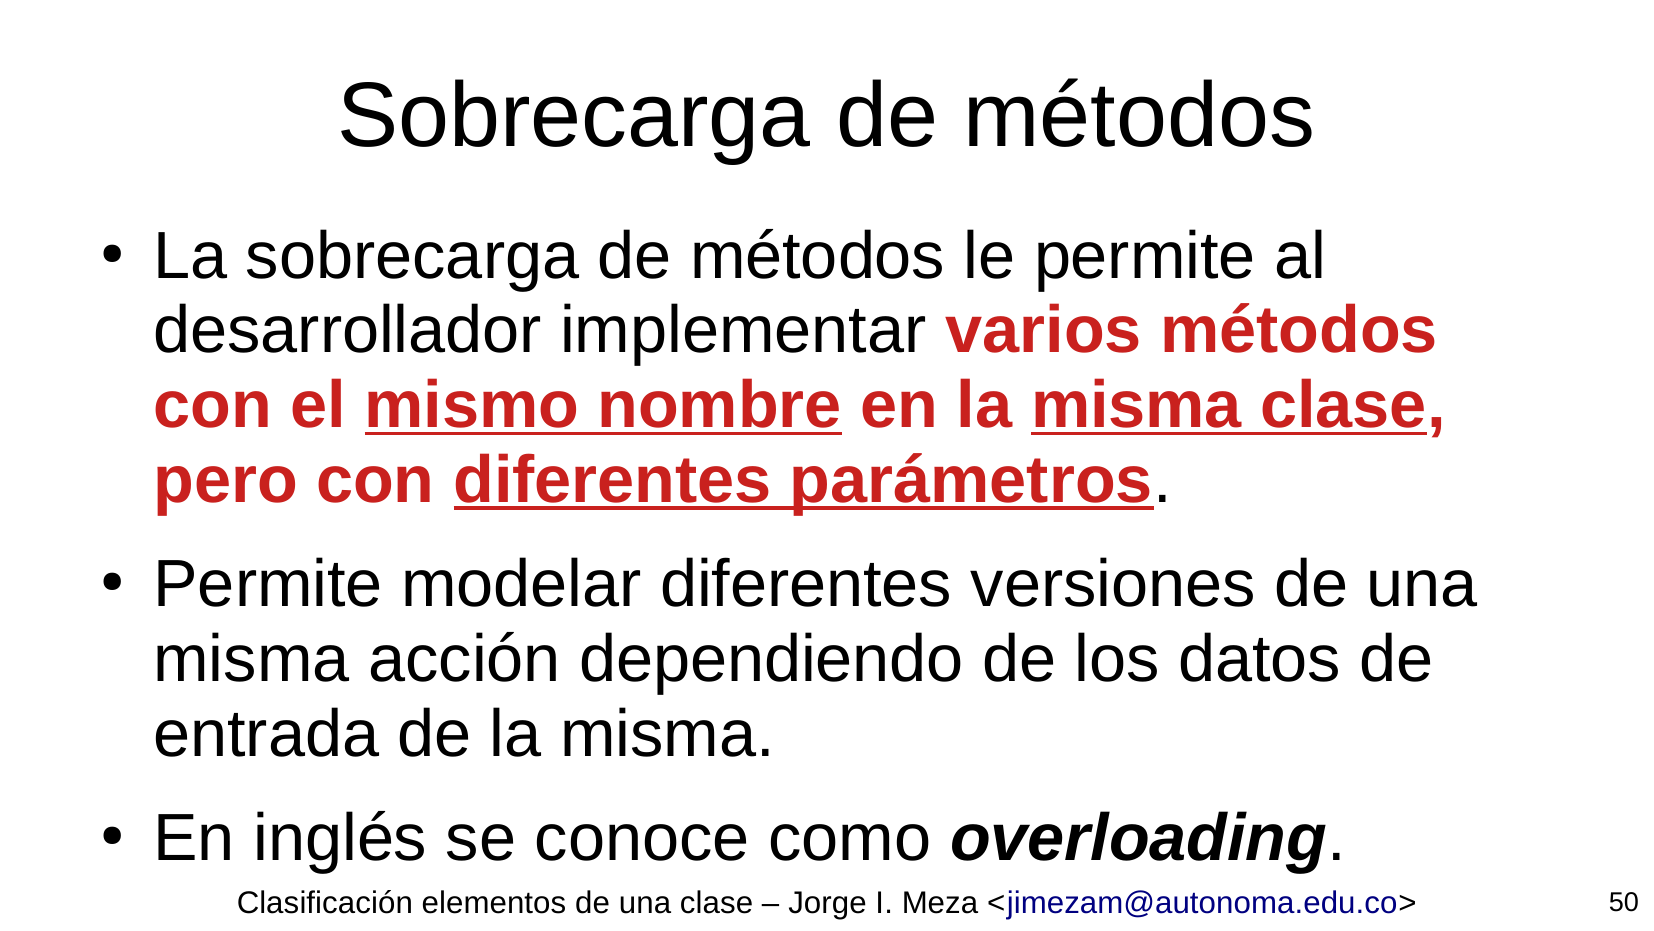

# Sobrecarga de métodos
La sobrecarga de métodos le permite al desarrollador implementar varios métodos con el mismo nombre en la misma clase, pero con diferentes parámetros.
Permite modelar diferentes versiones de una misma acción dependiendo de los datos de entrada de la misma.
En inglés se conoce como overloading.